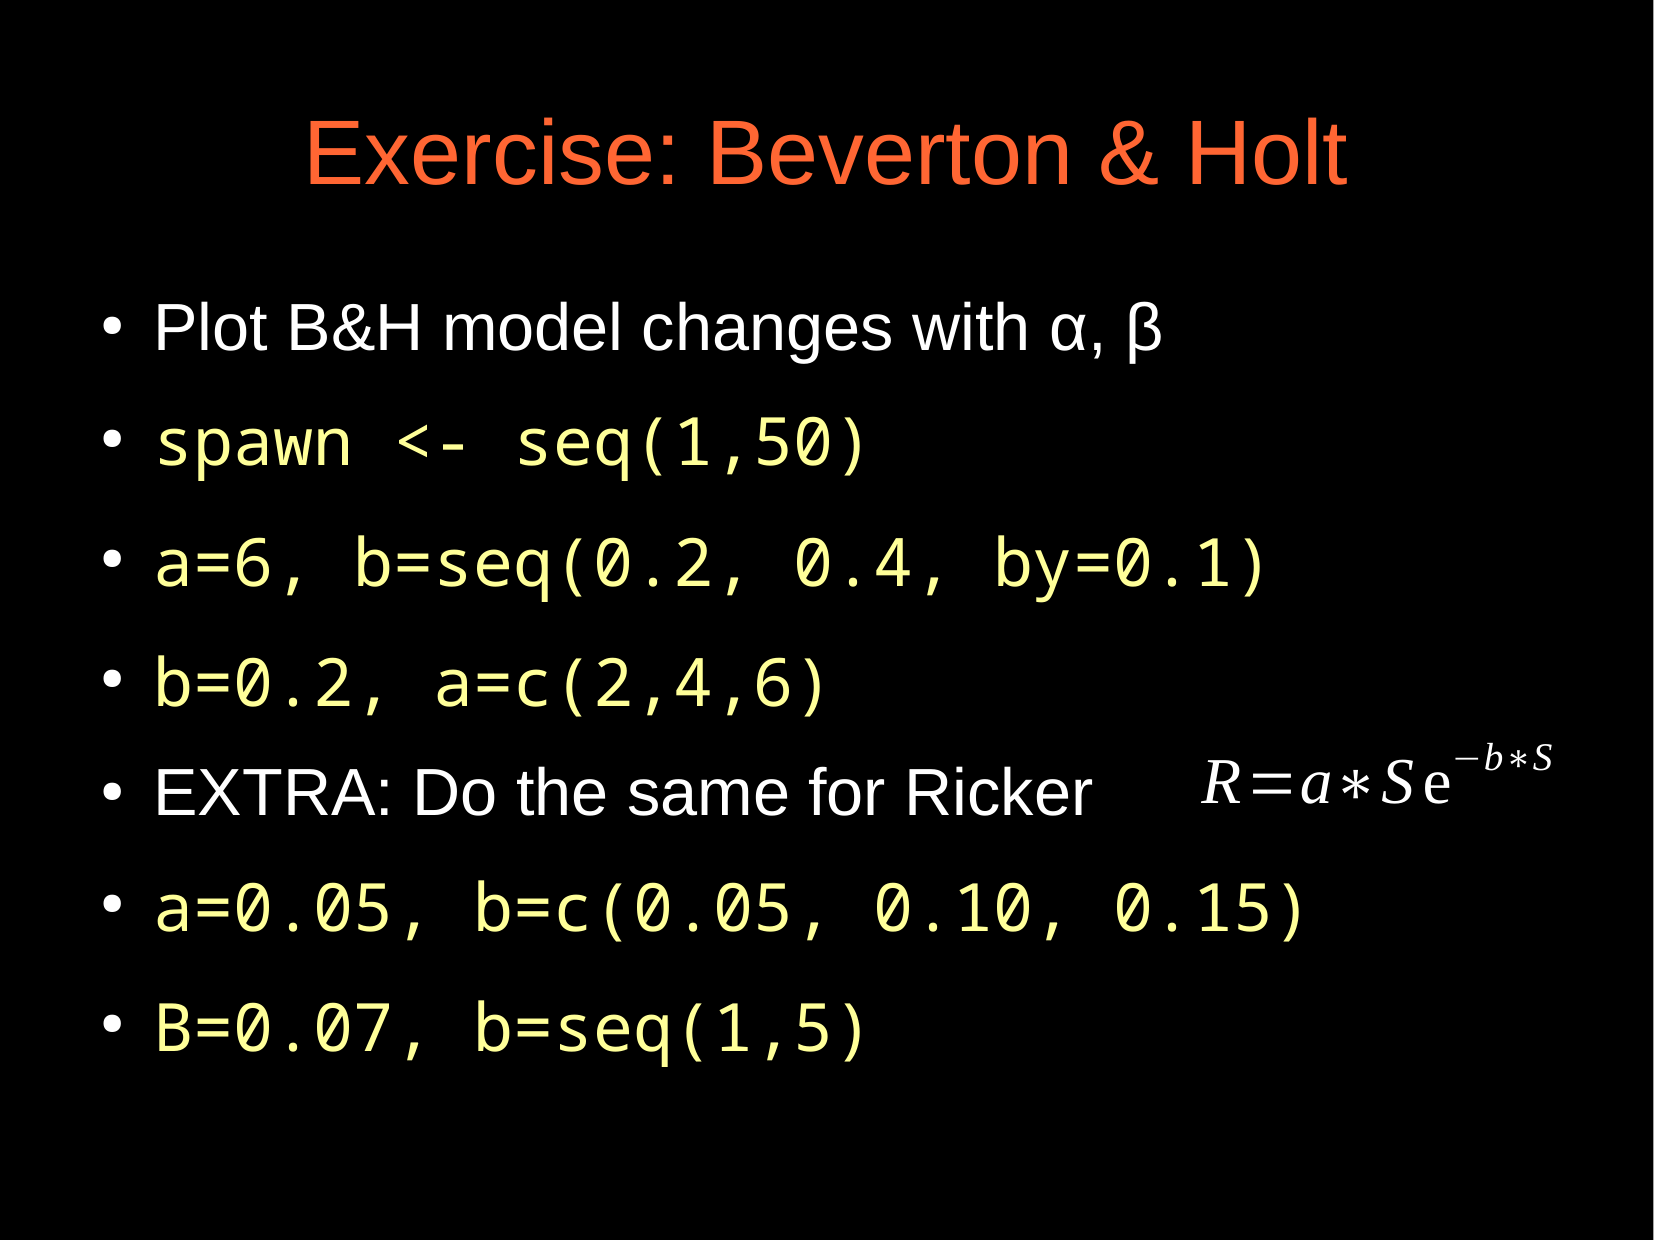

# Exercise: Beverton & Holt
Plot B&H model changes with α, β
spawn <- seq(1,50)
a=6, b=seq(0.2, 0.4, by=0.1)
b=0.2, a=c(2,4,6)
EXTRA: Do the same for Ricker
a=0.05, b=c(0.05, 0.10, 0.15)
B=0.07, b=seq(1,5)